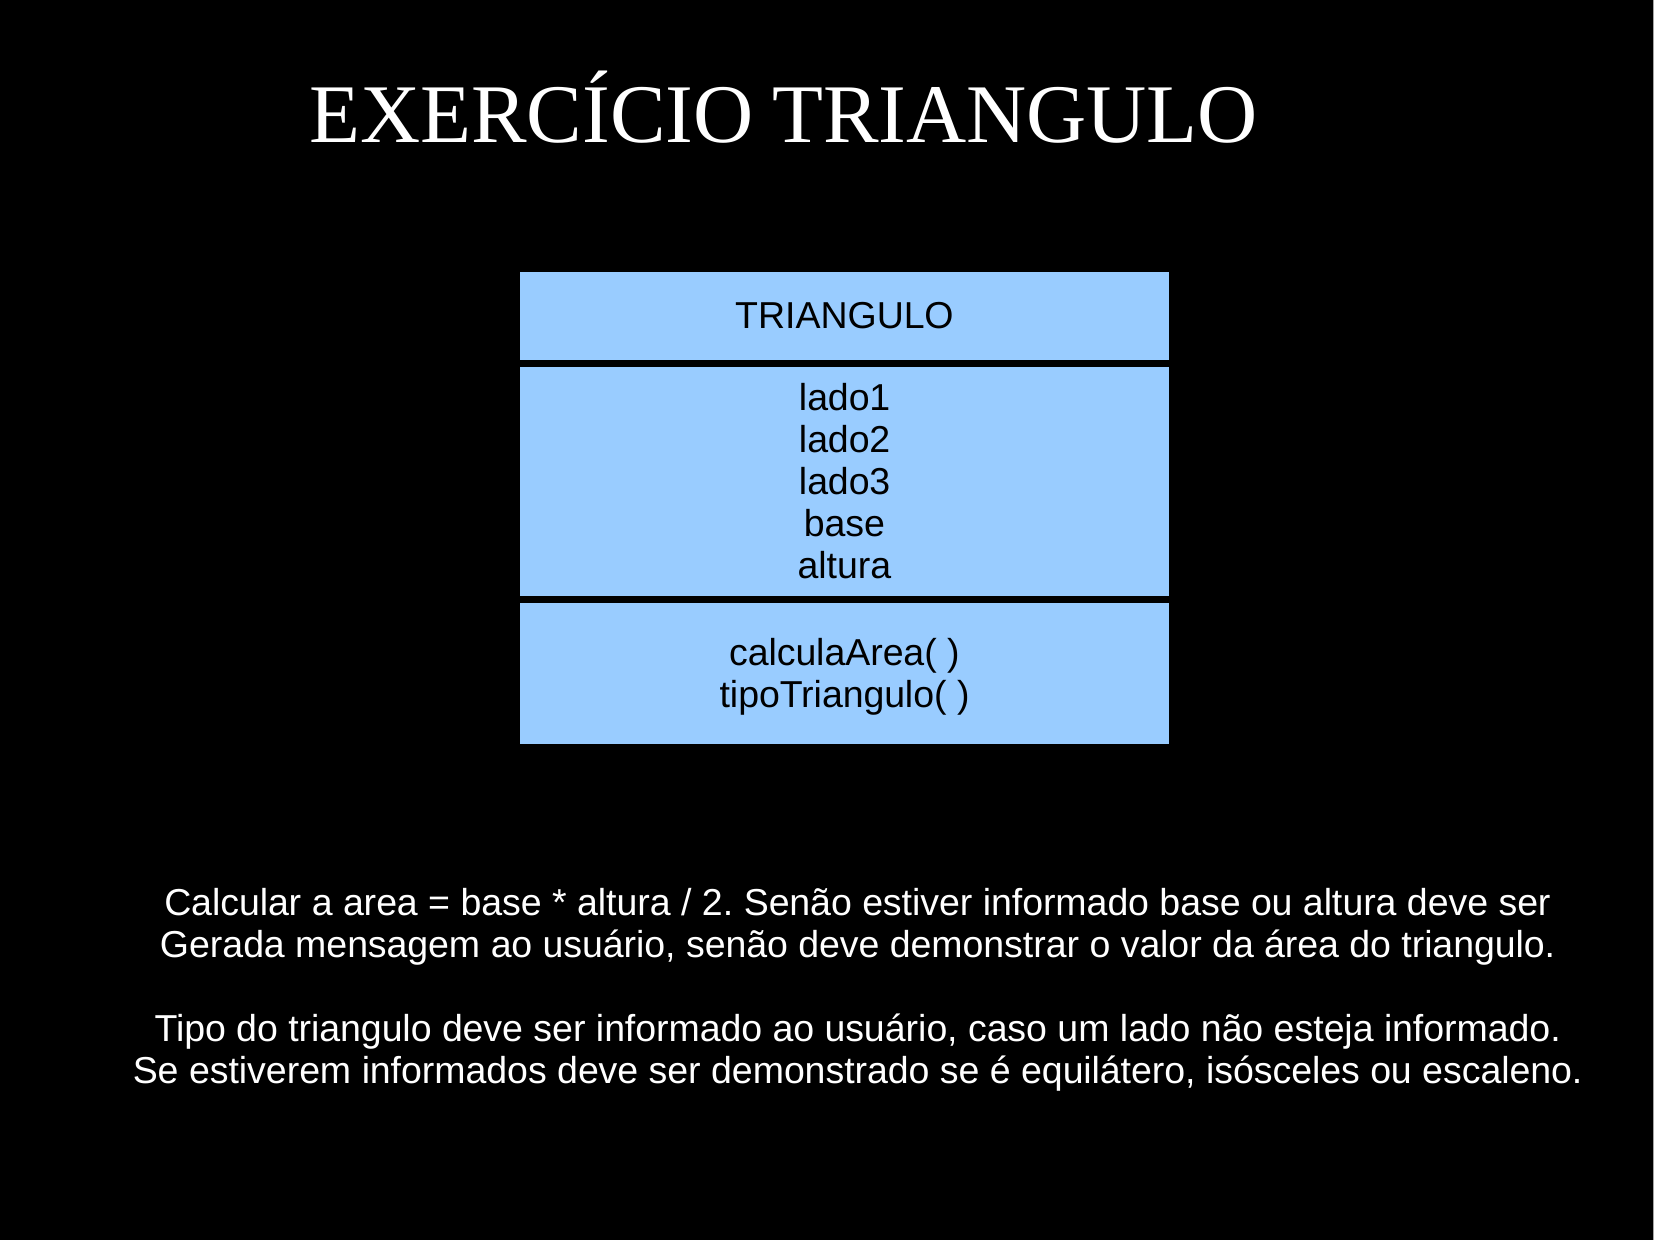

EXERCÍCIO TRIANGULO
TRIANGULO
lado1
lado2
lado3
base
altura
calculaArea( )
tipoTriangulo( )
Calcular a area = base * altura / 2. Senão estiver informado base ou altura deve ser
Gerada mensagem ao usuário, senão deve demonstrar o valor da área do triangulo.
Tipo do triangulo deve ser informado ao usuário, caso um lado não esteja informado.
Se estiverem informados deve ser demonstrado se é equilátero, isósceles ou escaleno.